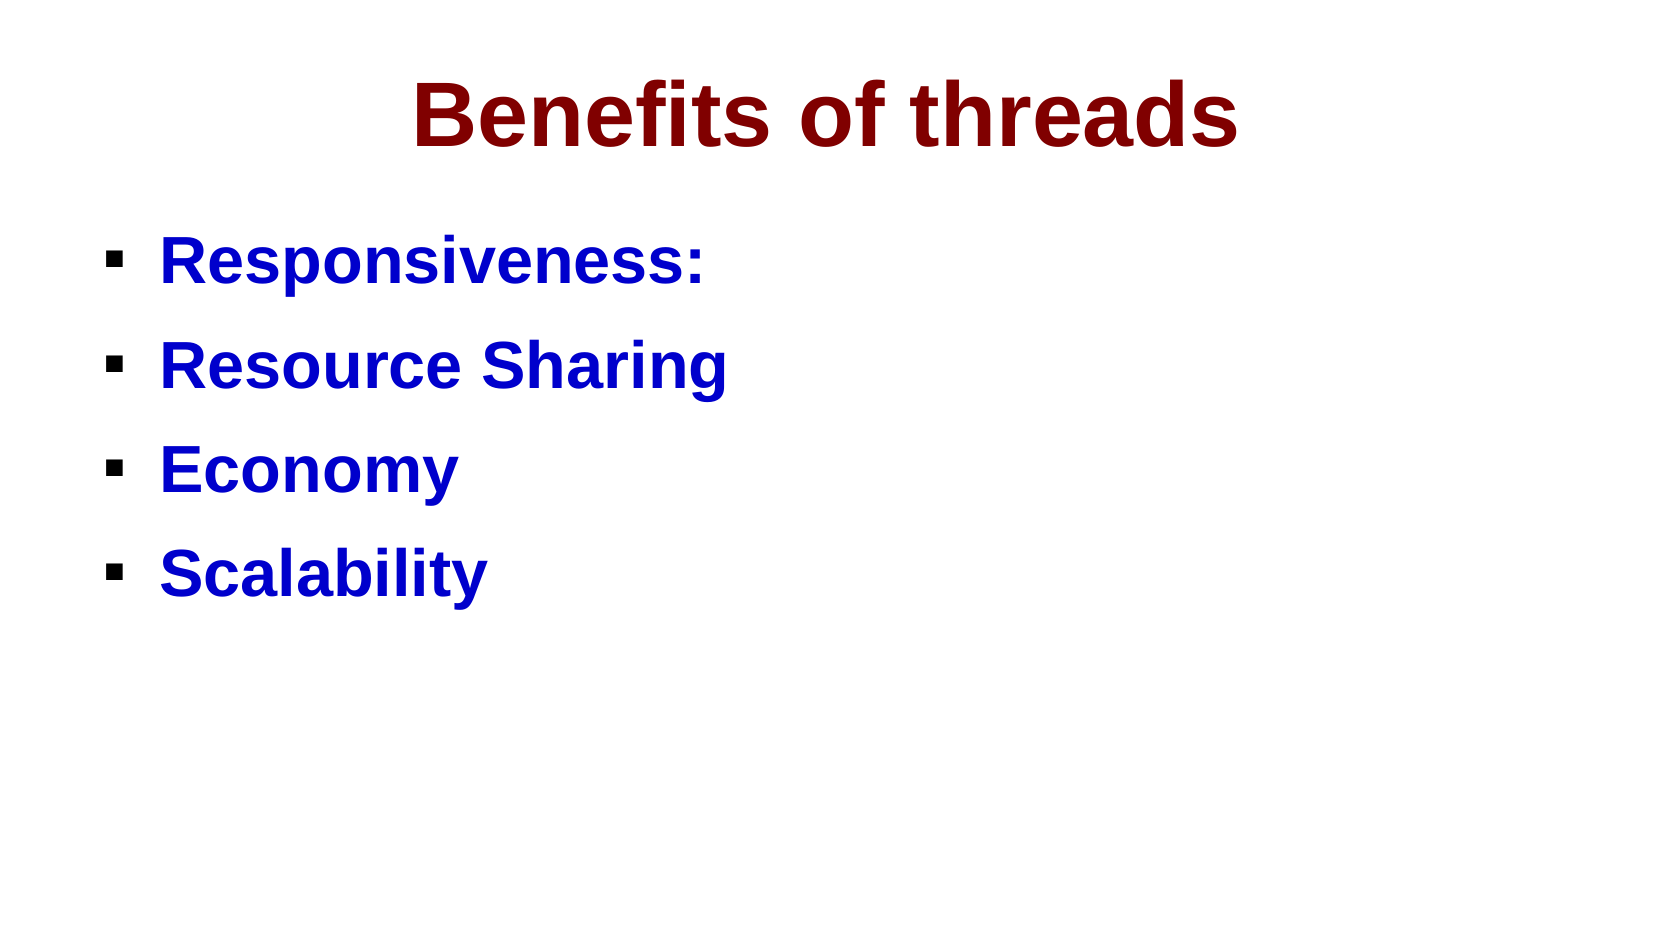

# Benefits of threads
Responsiveness:
Resource Sharing
Economy
Scalability